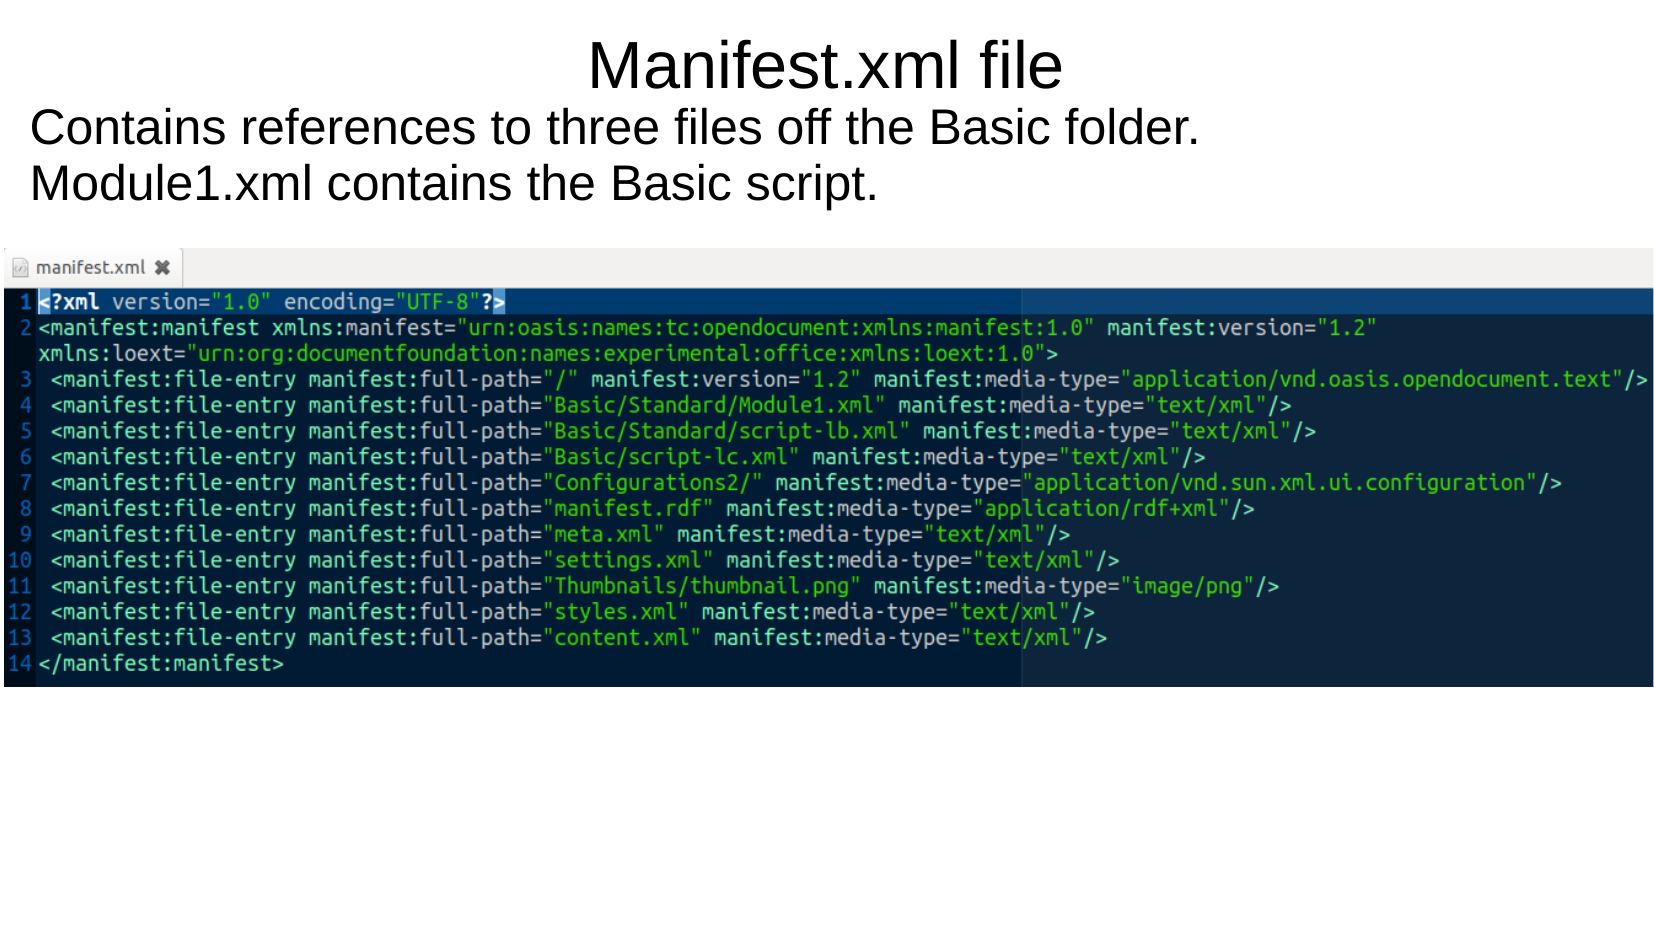

# Manifest.xml file
Contains references to three files off the Basic folder.
Module1.xml contains the Basic script.